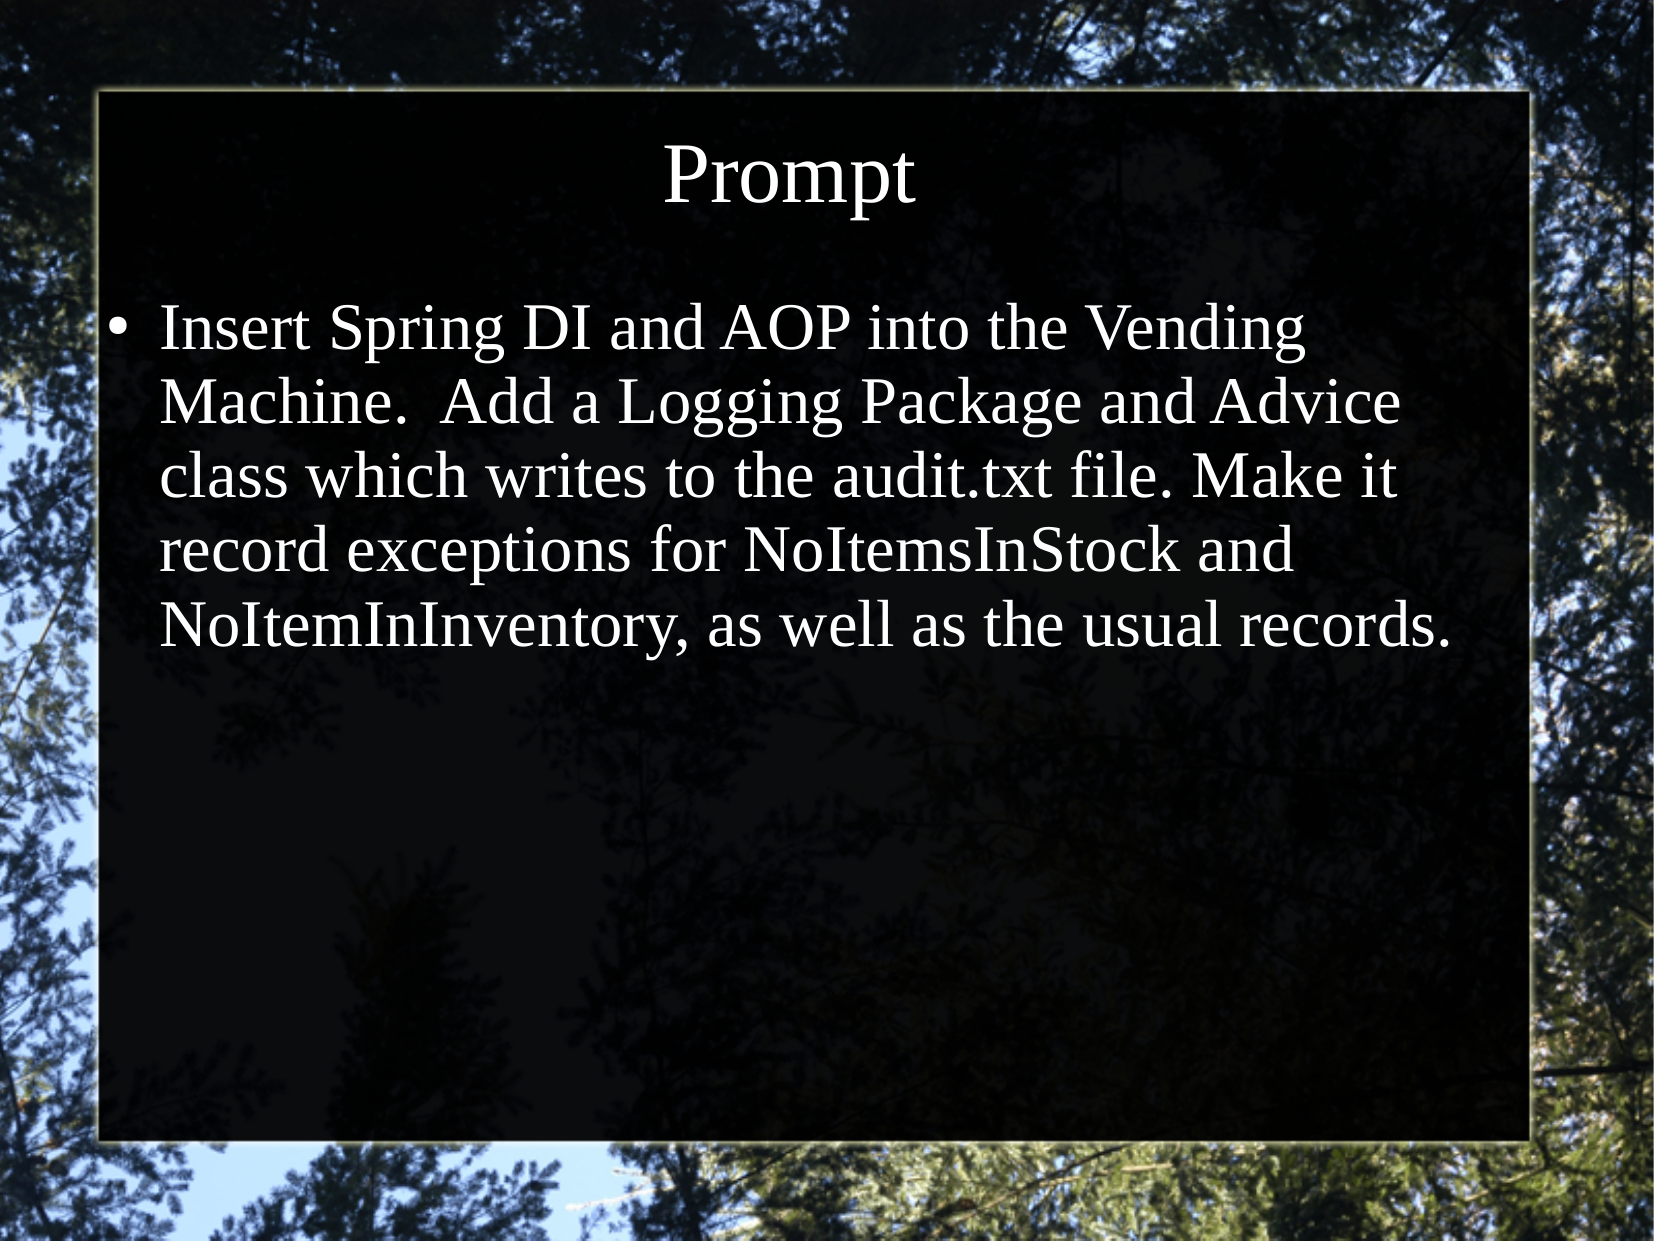

# Prompt
Insert Spring DI and AOP into the Vending Machine. Add a Logging Package and Advice class which writes to the audit.txt file. Make it record exceptions for NoItemsInStock and NoItemInInventory, as well as the usual records.